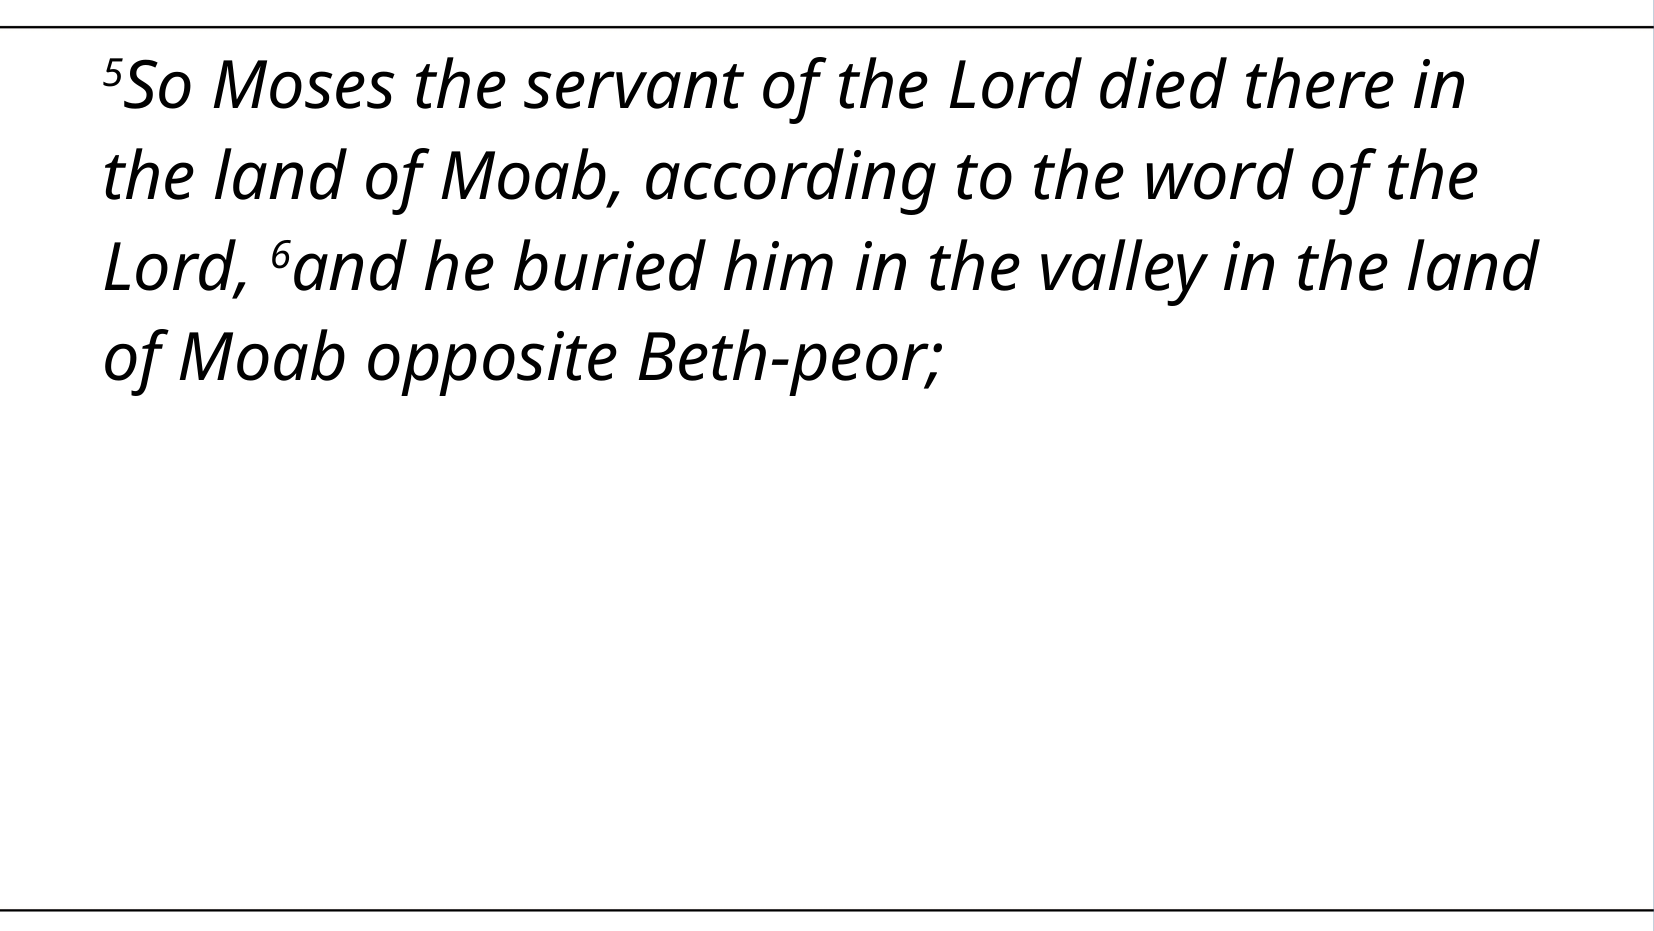

5So Moses the servant of the Lord died there in the land of Moab, according to the word of the Lord, 6and he buried him in the valley in the land of Moab opposite Beth-peor;